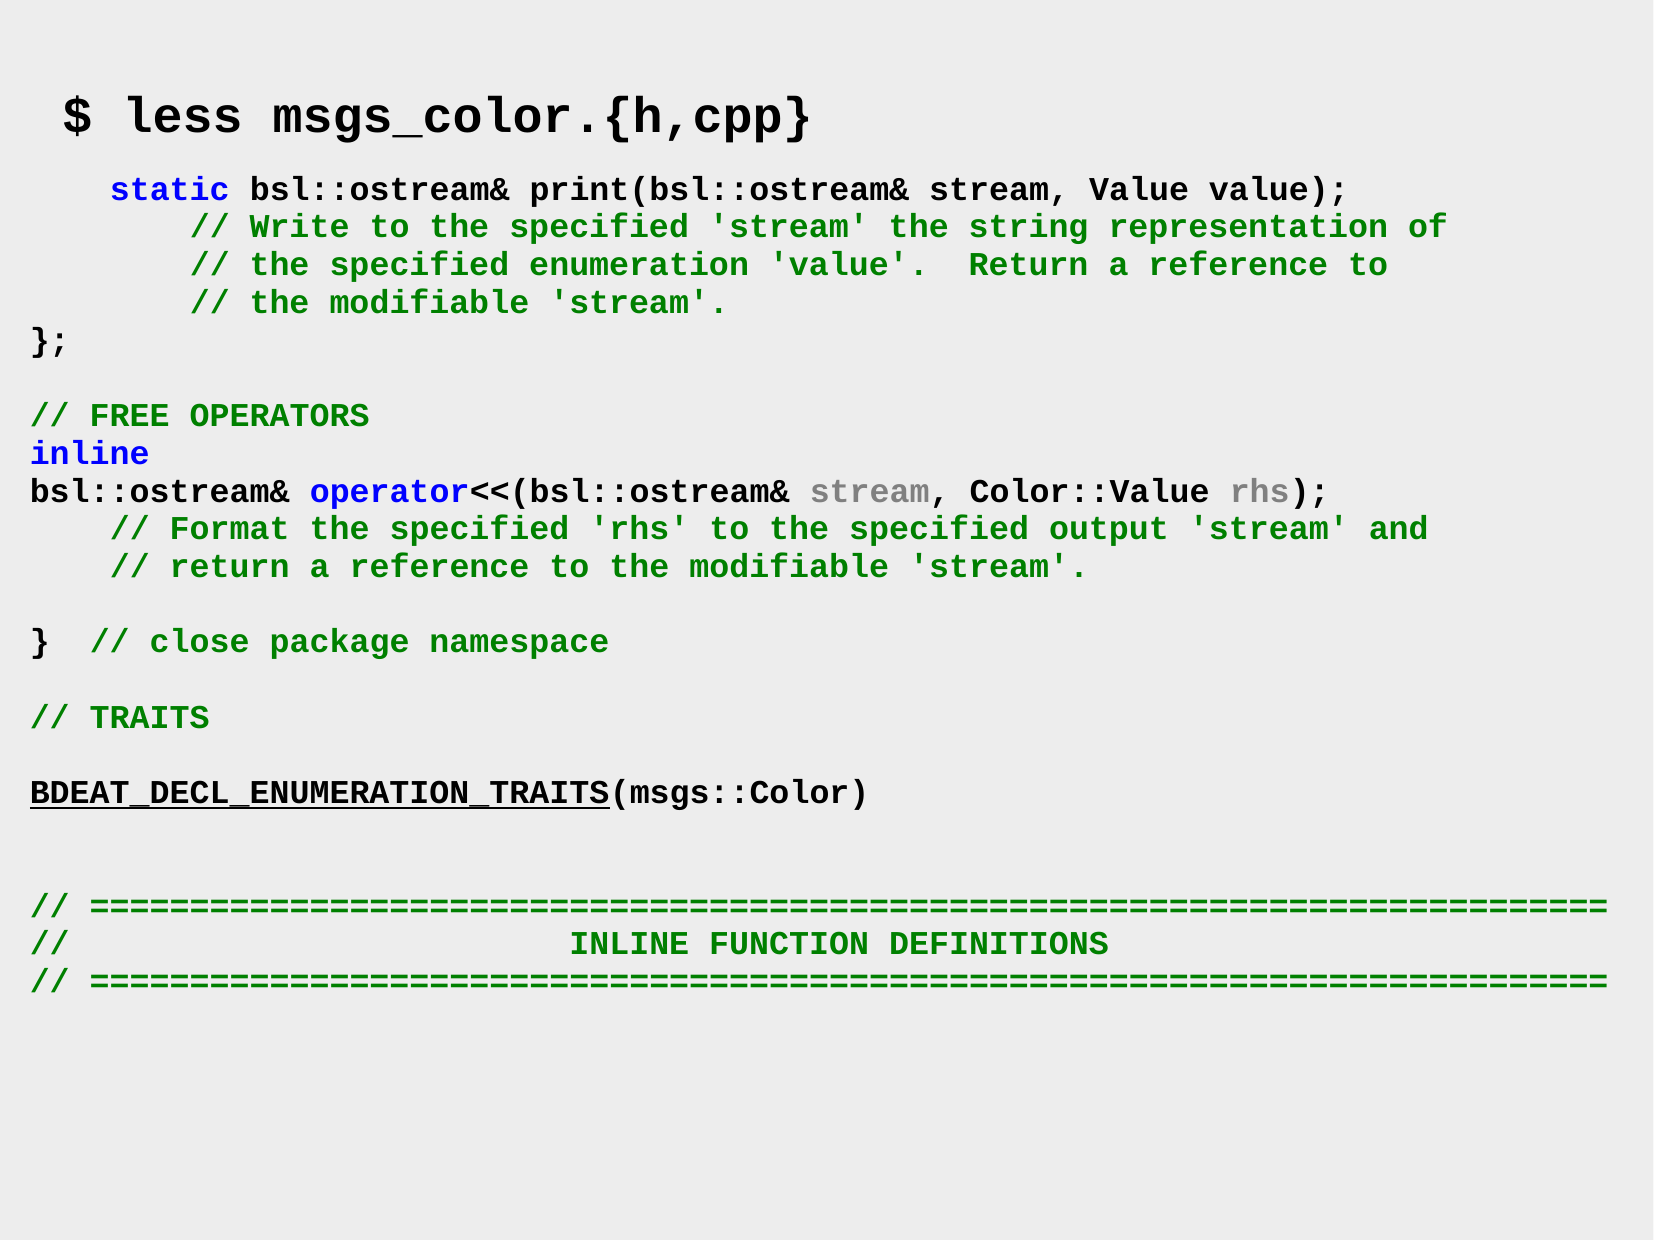

$ less msgs_color.{h,cpp}
 static bsl::ostream& print(bsl::ostream& stream, Value value);
 // Write to the specified 'stream' the string representation of
 // the specified enumeration 'value'. Return a reference to
 // the modifiable 'stream'.
};
// FREE OPERATORS
inline
bsl::ostream& operator<<(bsl::ostream& stream, Color::Value rhs);
 // Format the specified 'rhs' to the specified output 'stream' and
 // return a reference to the modifiable 'stream'.
} // close package namespace
// TRAITS
BDEAT_DECL_ENUMERATION_TRAITS(msgs::Color)
// ============================================================================
// INLINE FUNCTION DEFINITIONS
// ============================================================================